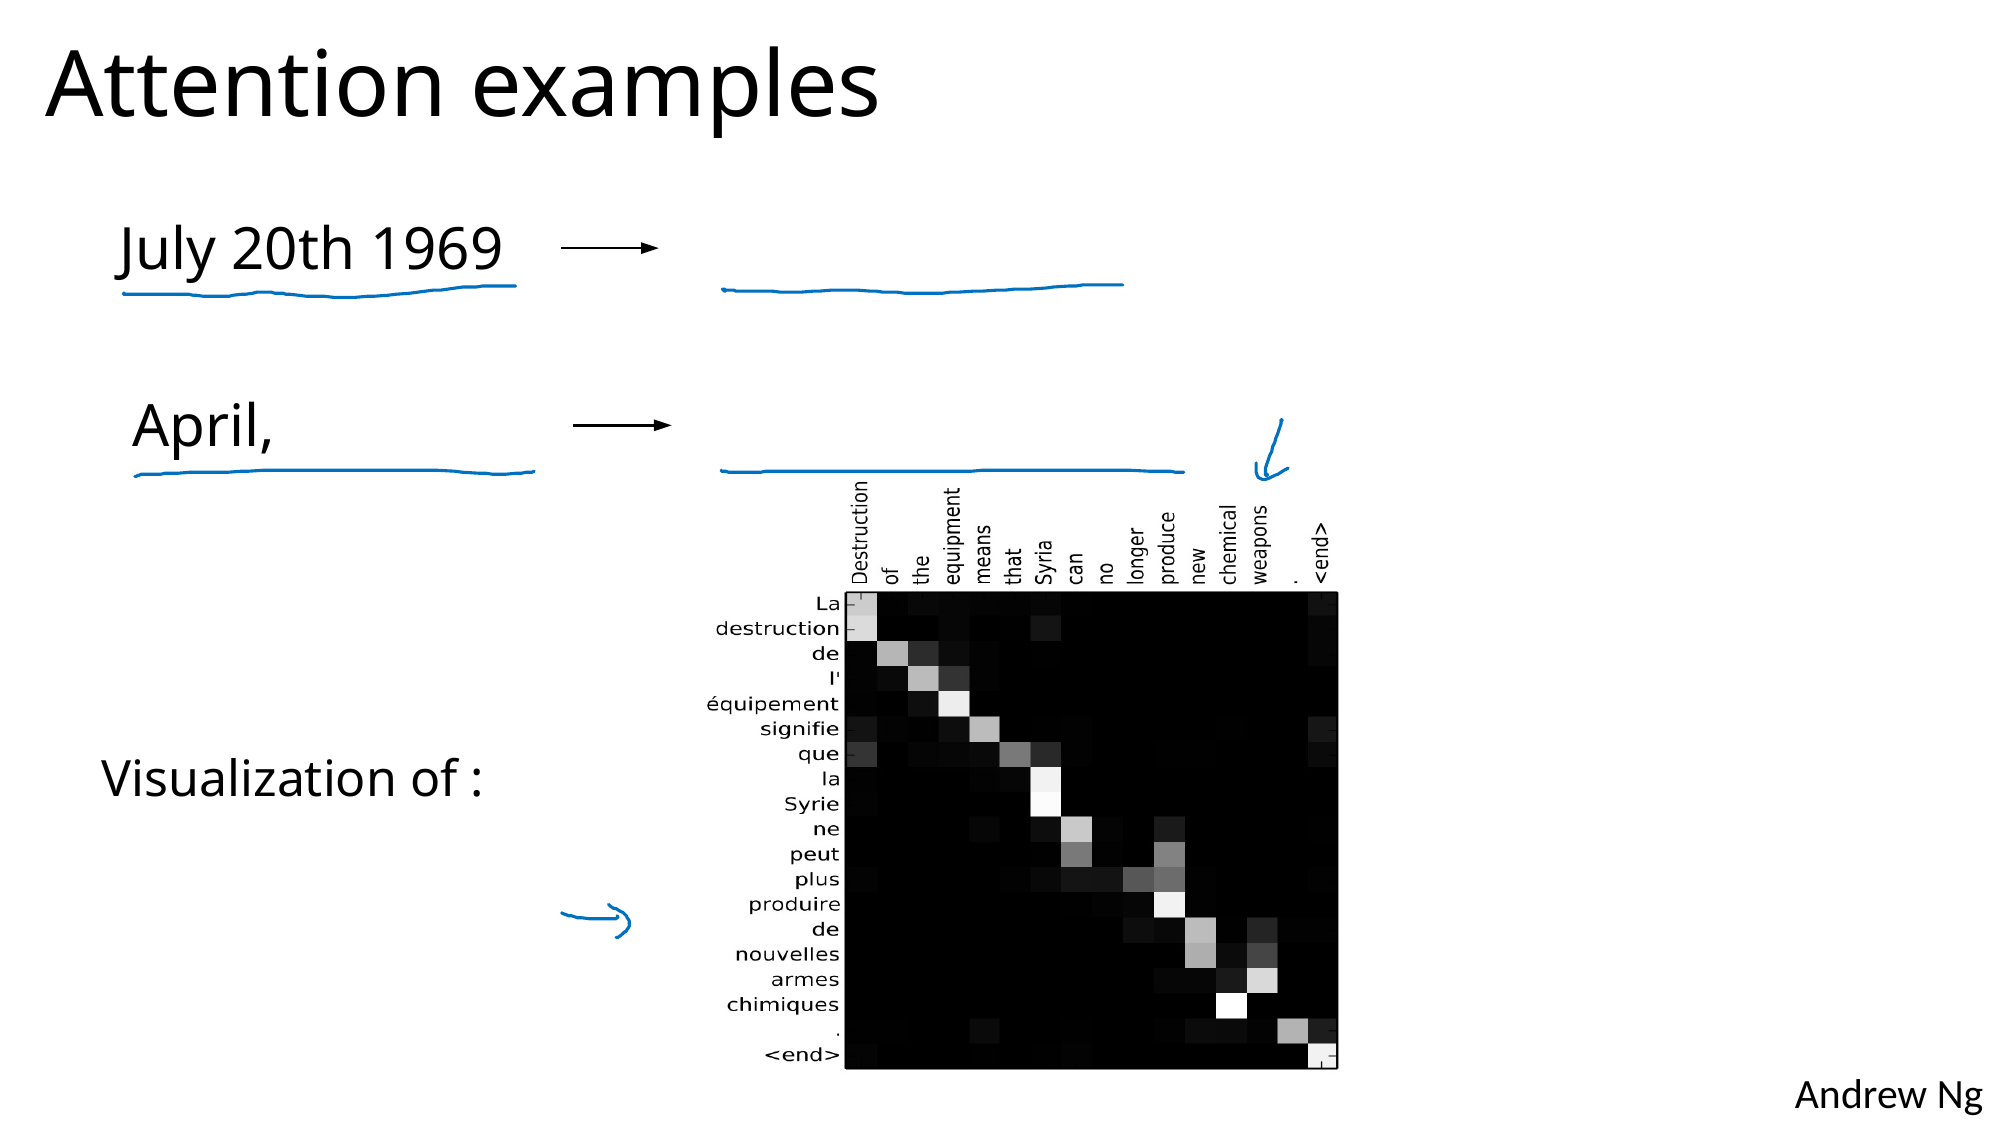

# Attention examples
July 20th 1969
April,
Visualization of :